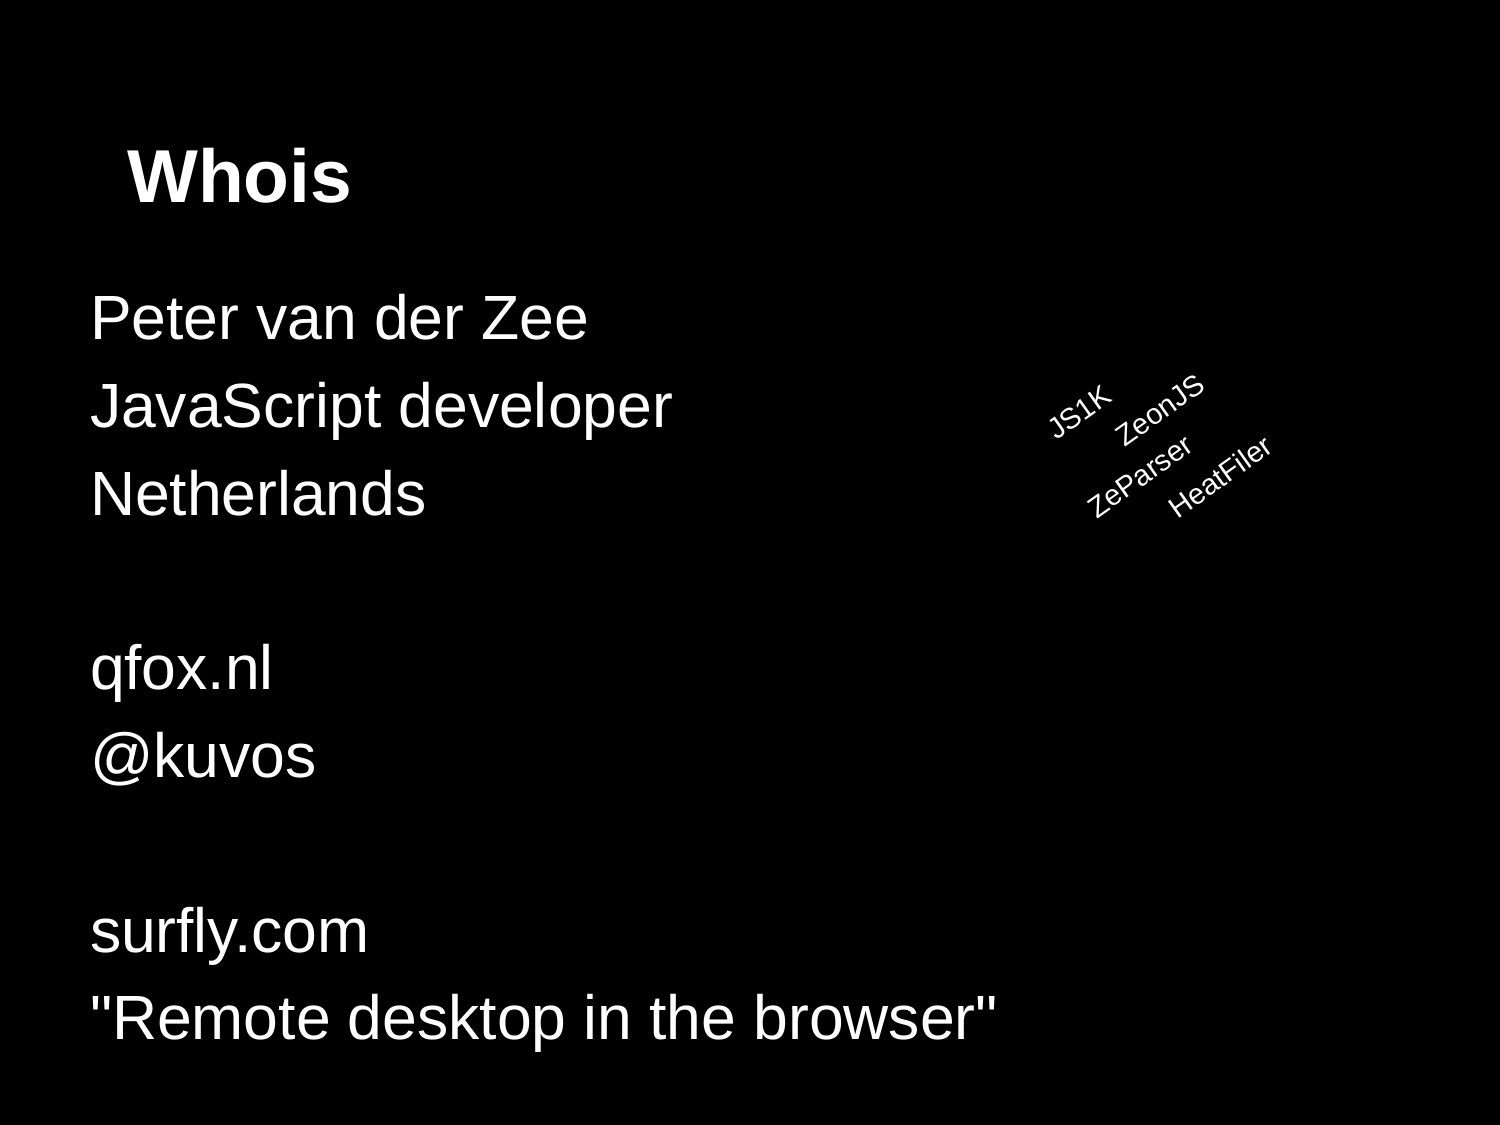

# Whois
Peter van der Zee
JavaScript developer
Netherlands
qfox.nl
@kuvos
surfly.com
"Remote desktop in the browser"
ZeonJS
JS1K
ZeParser
HeatFiler